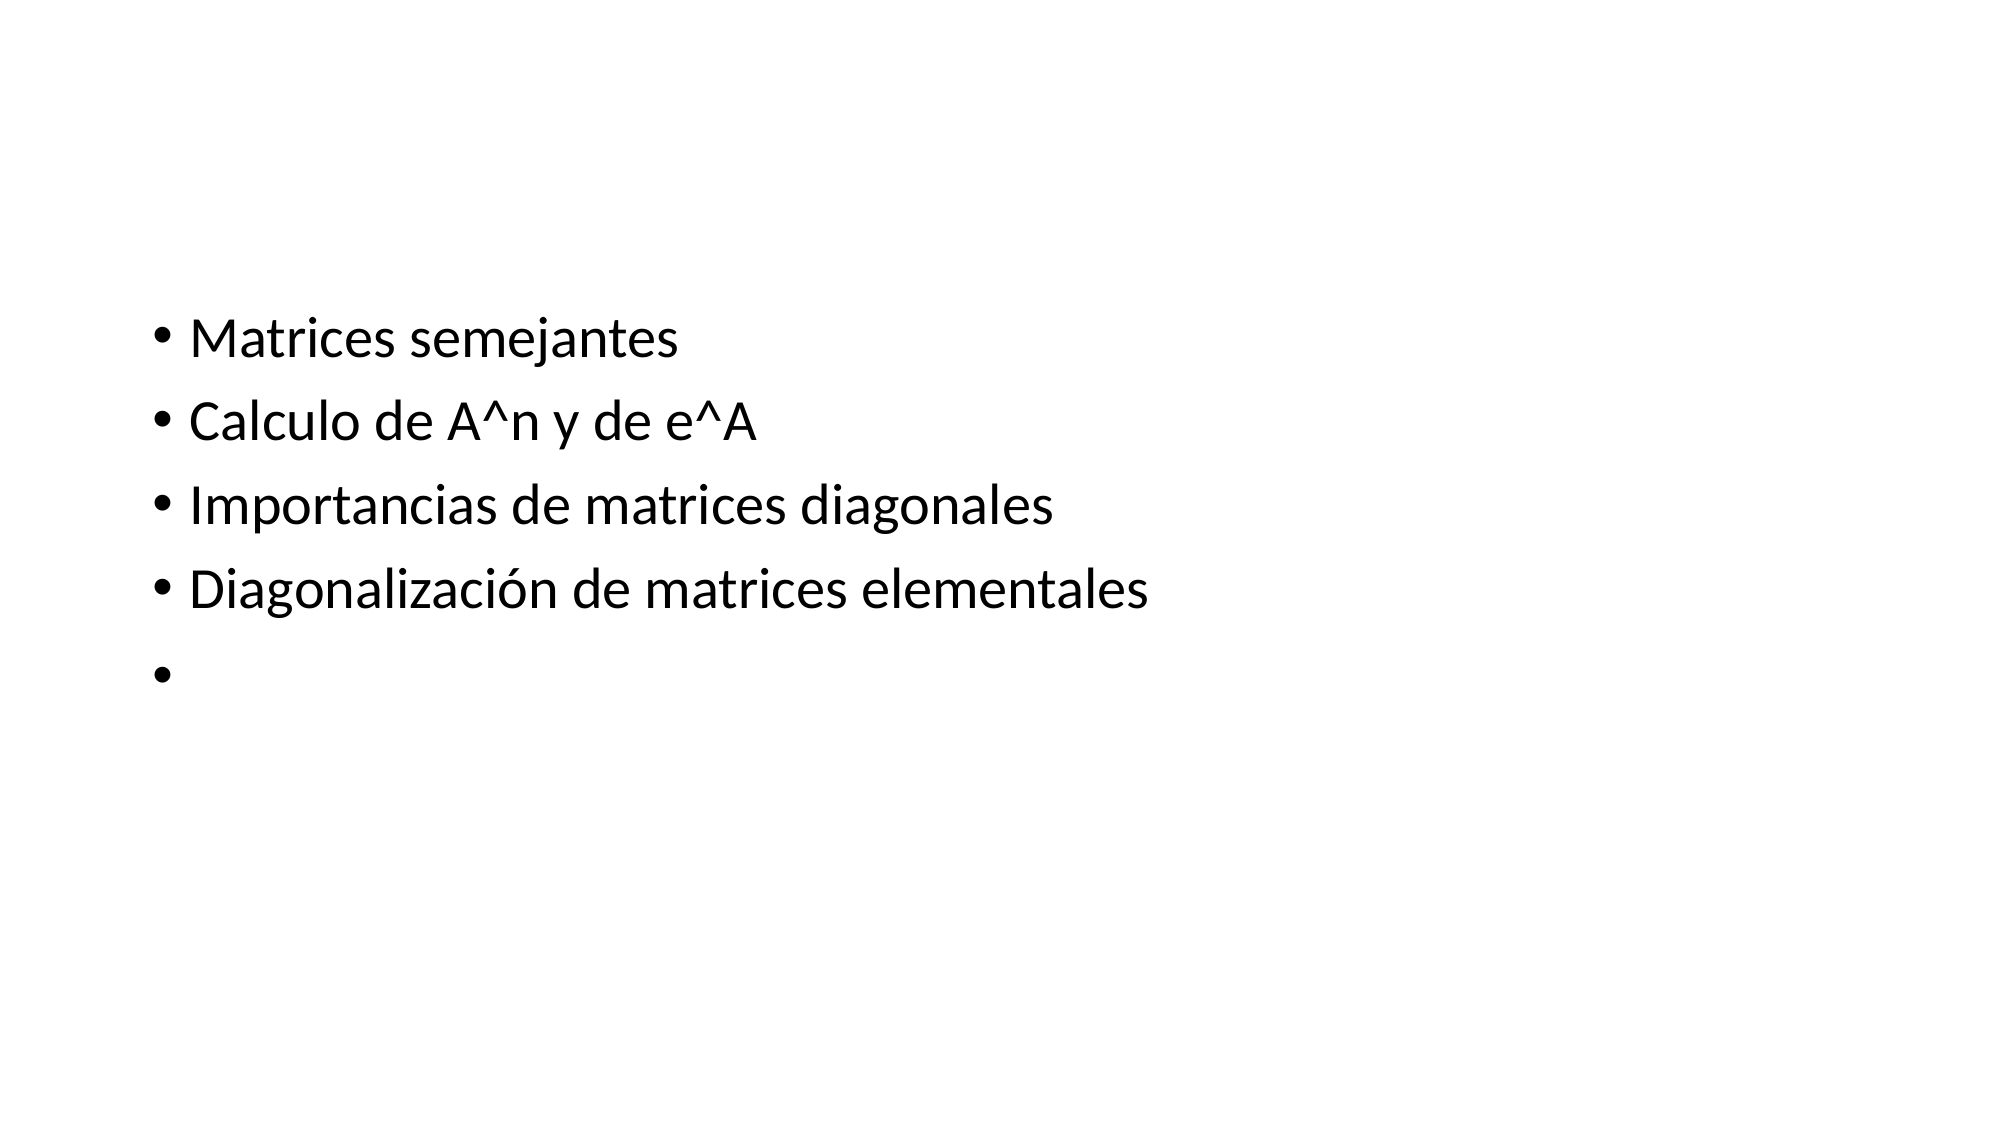

#
Matrices semejantes
Calculo de A^n y de e^A
Importancias de matrices diagonales
Diagonalización de matrices elementales